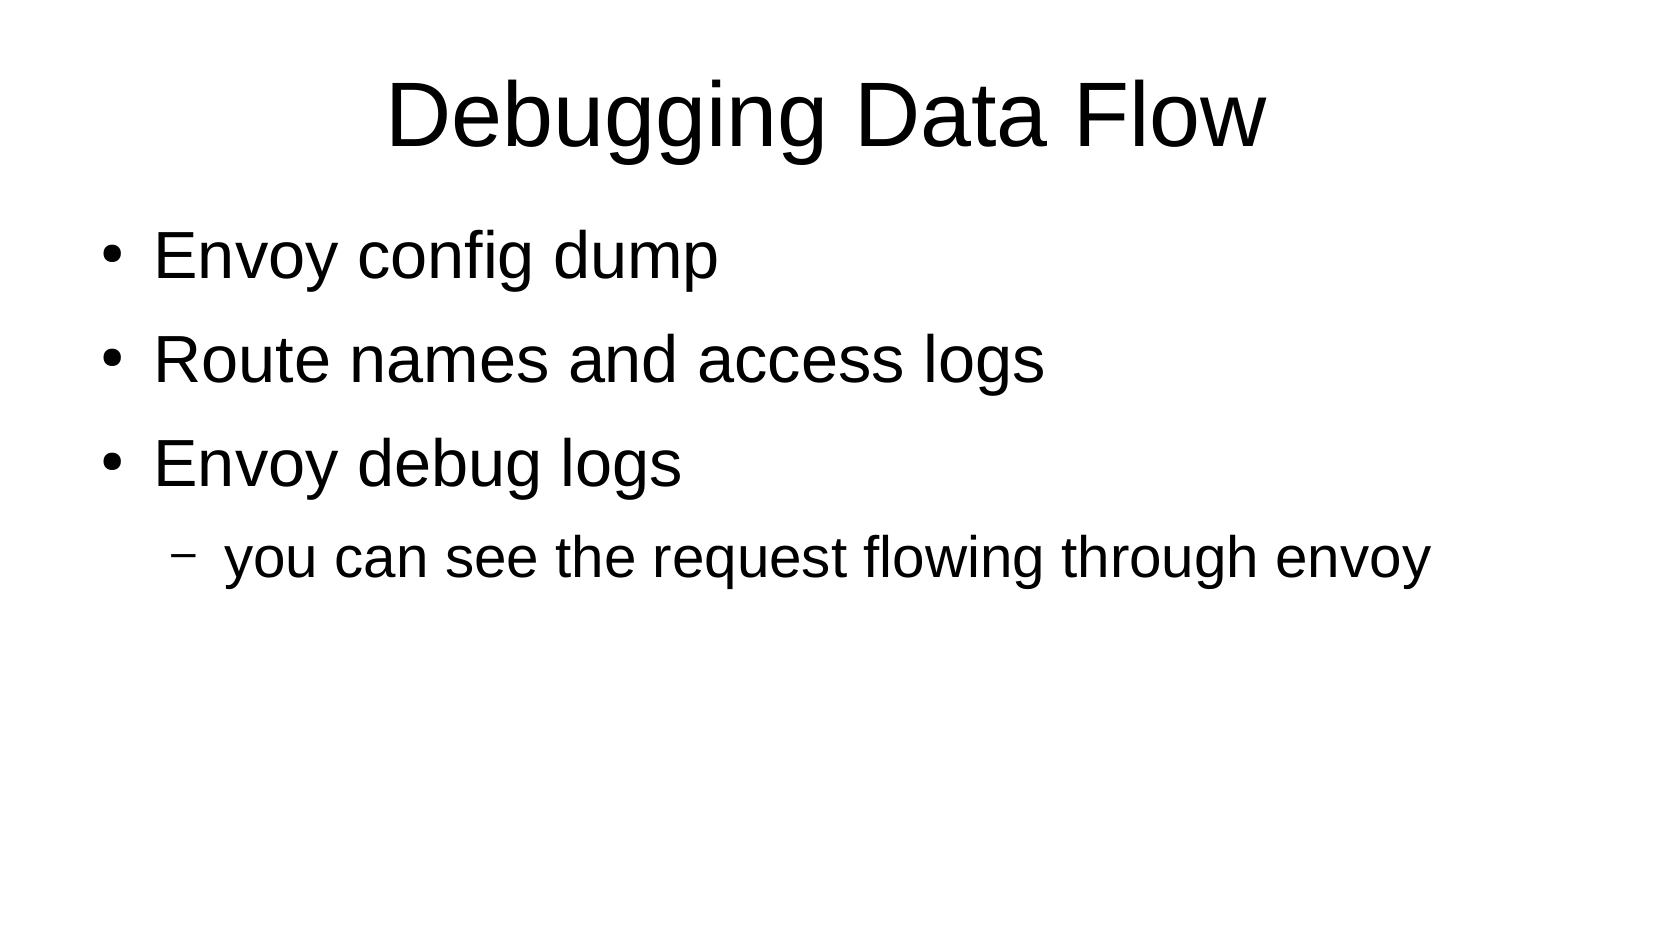

# Debugging Data Flow
Envoy config dump
Route names and access logs
Envoy debug logs
you can see the request flowing through envoy